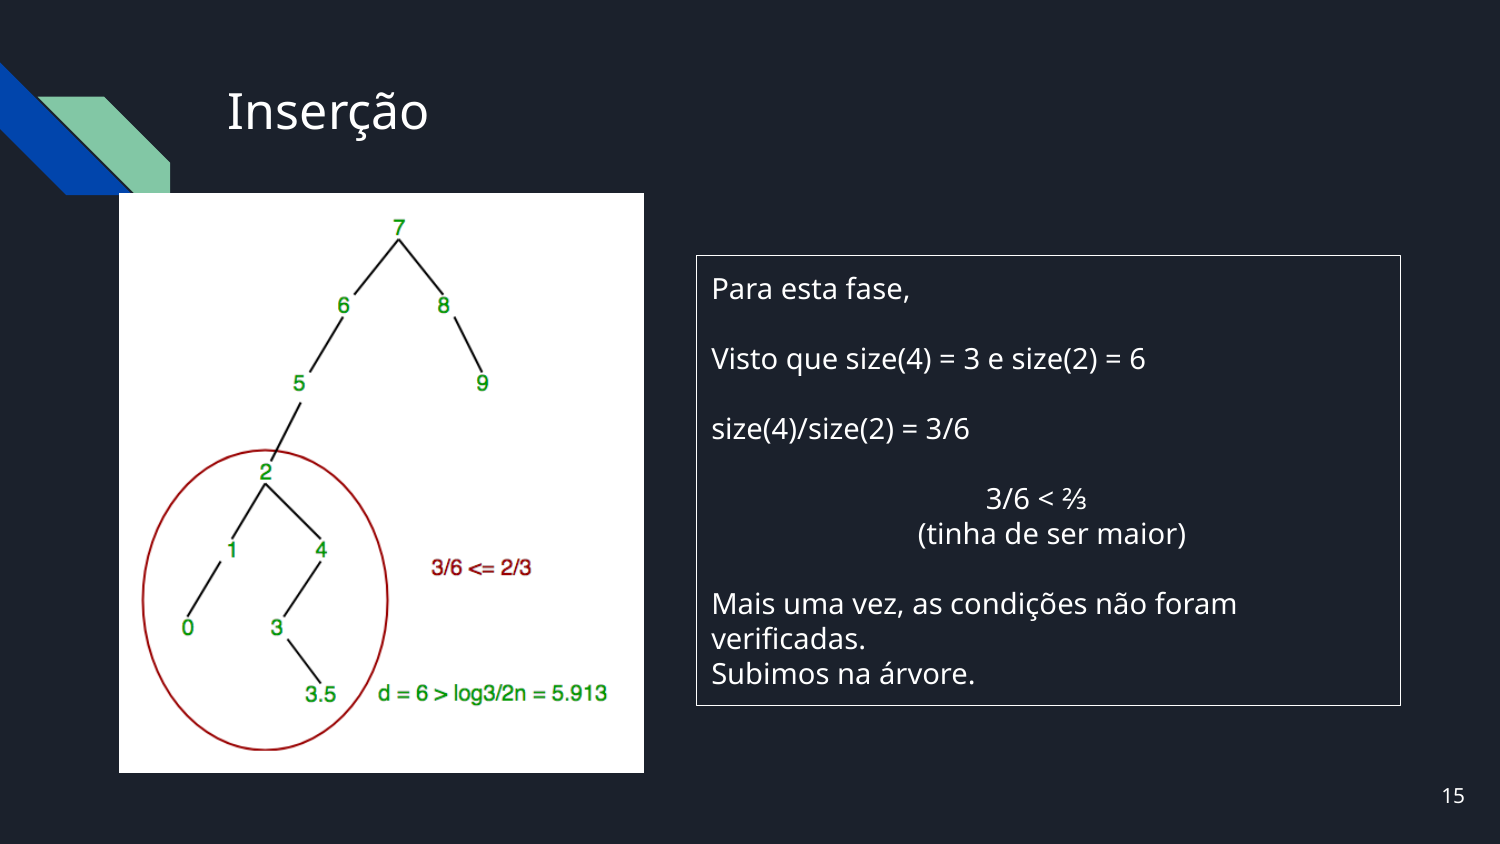

# Inserção
Para esta fase,
Visto que size(4) = 3 e size(2) = 6
size(4)/size(2) = 3/6
3/6 < ⅔
 (tinha de ser maior)
Mais uma vez, as condições não foram verificadas.
Subimos na árvore.